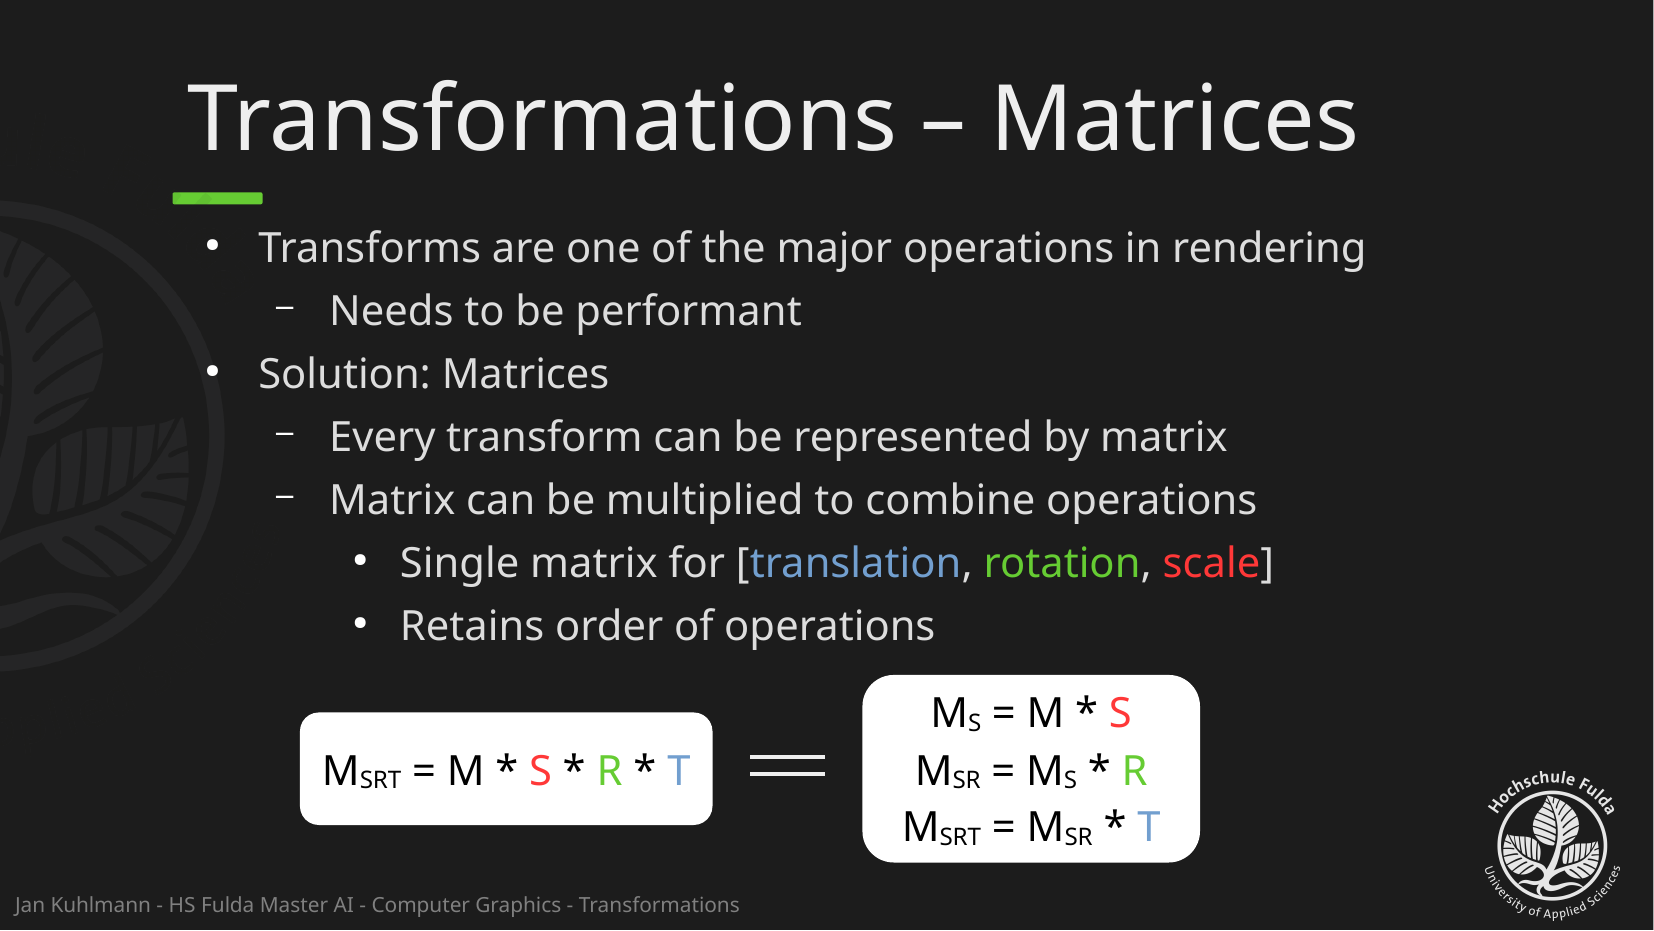

# Transformations – Matrices
Transforms are one of the major operations in rendering
Needs to be performant
Solution: Matrices
Every transform can be represented by matrix
Matrix can be multiplied to combine operations
Single matrix for [translation, rotation, scale]
Retains order of operations
MS = M * S
MSR = MS * R
MSRT = MSR * T
MSRT = M * S * R * T
Jan Kuhlmann - HS Fulda Master AI - Computer Graphics - Transformations